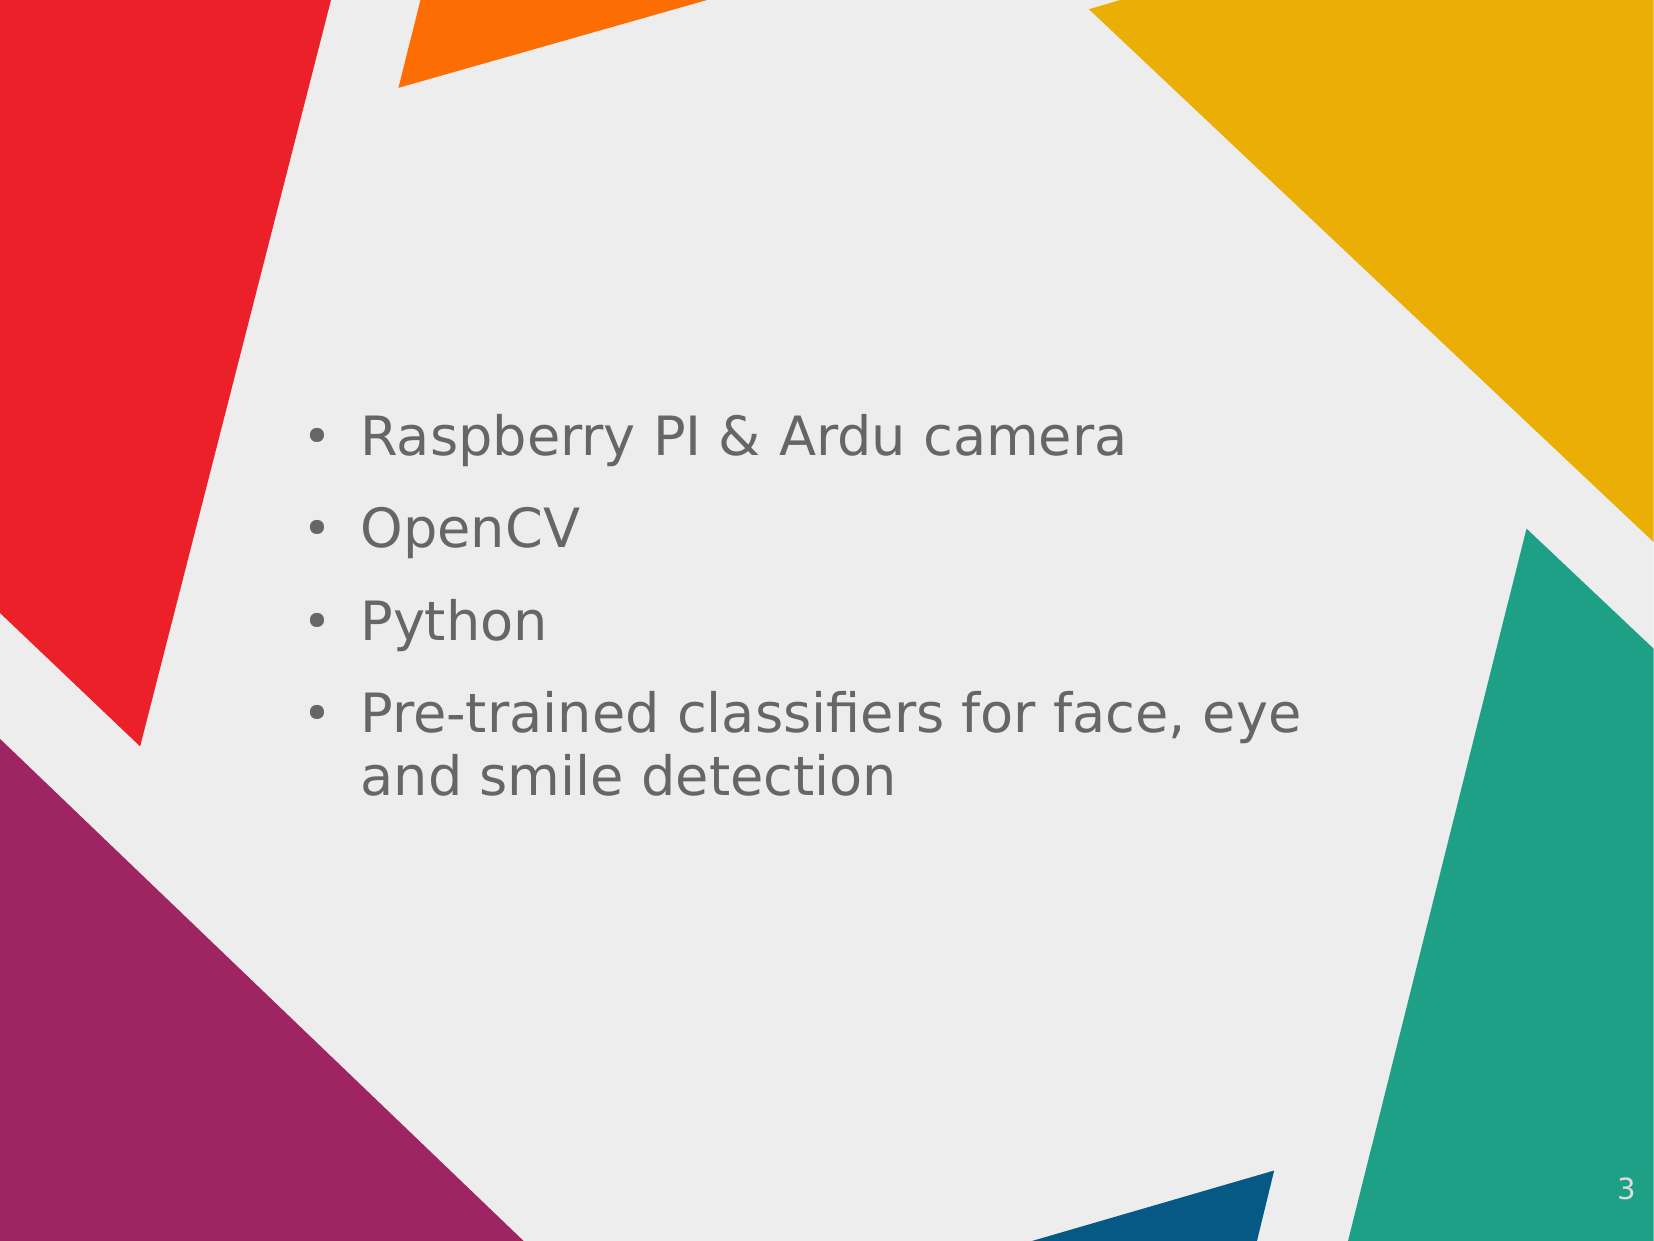

# Raspberry PI & Ardu camera
OpenCV
Python
Pre-trained classifiers for face, eye and smile detection
3